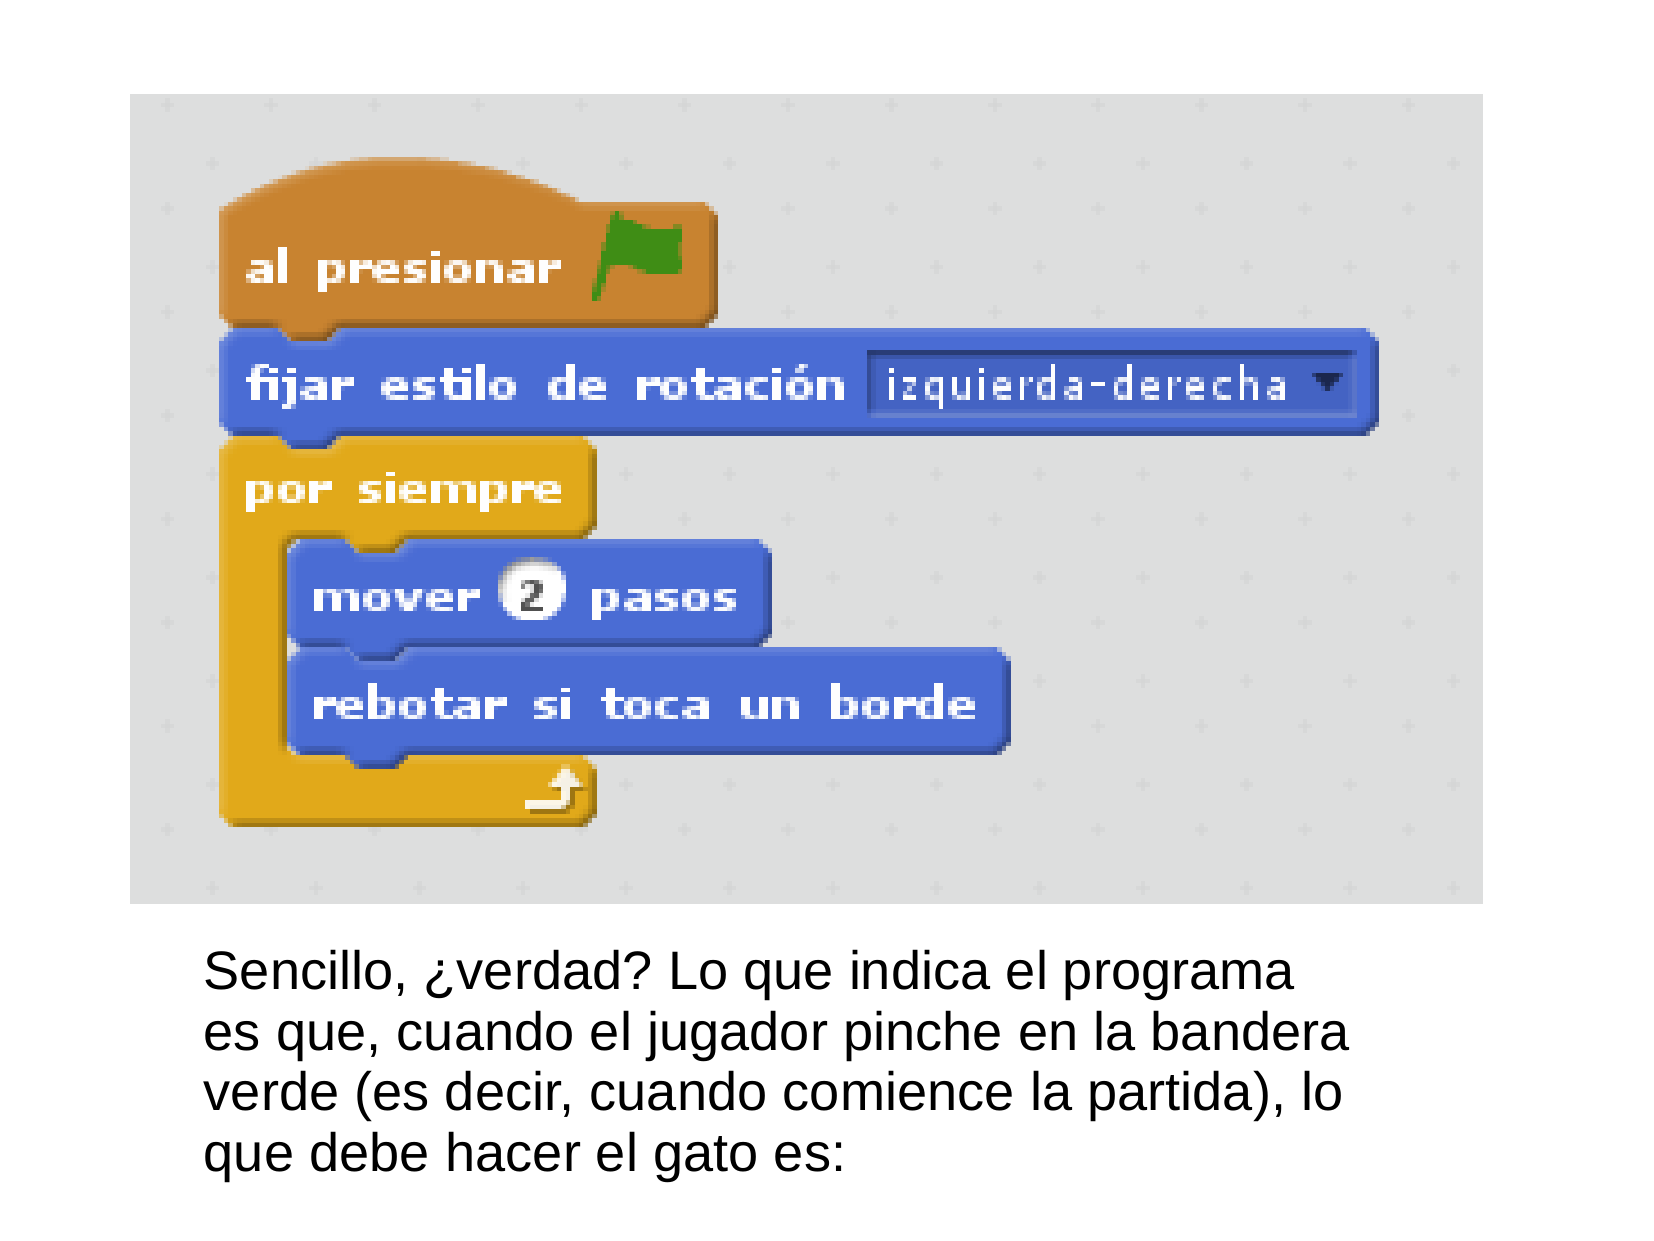

#
Sencillo, ¿verdad? Lo que indica el programa es que, cuando el jugador pinche en la bandera verde (es decir, cuando comience la partida), lo que debe hacer el gato es: